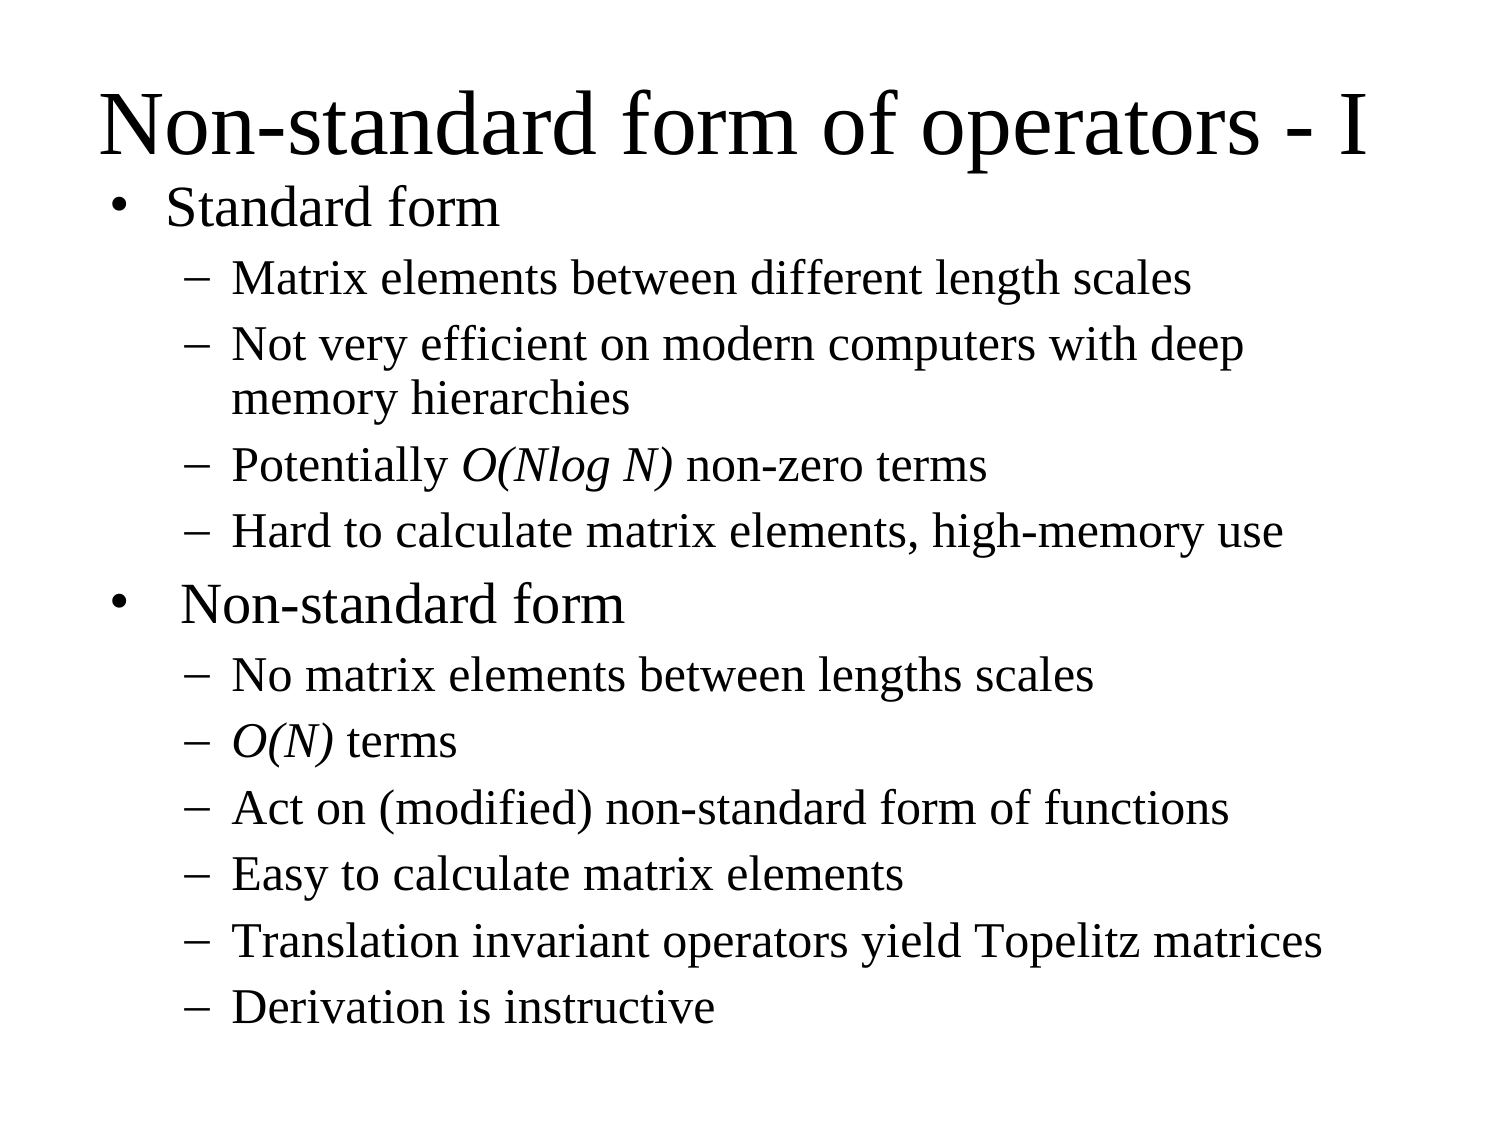

# Non-standard form of operators - I
Standard form
Matrix elements between different length scales
Not very efficient on modern computers with deep memory hierarchies
Potentially O(Nlog N) non-zero terms
Hard to calculate matrix elements, high-memory use
 Non-standard form
No matrix elements between lengths scales
O(N) terms
Act on (modified) non-standard form of functions
Easy to calculate matrix elements
Translation invariant operators yield Topelitz matrices
Derivation is instructive